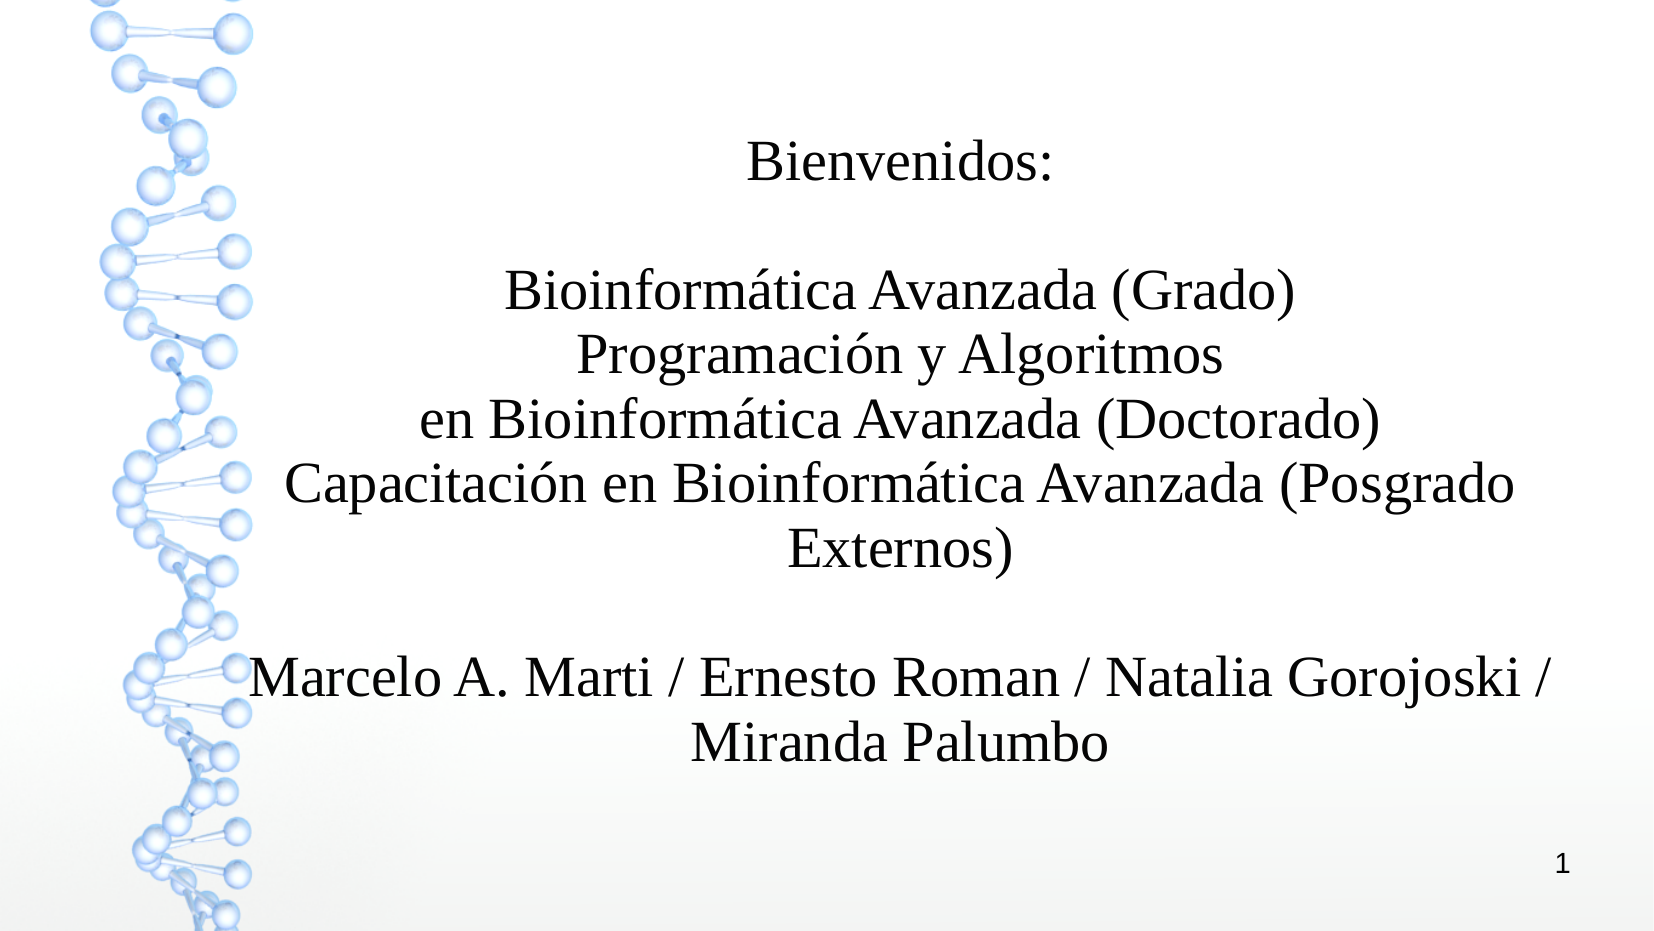

# Bienvenidos: Bioinformática Avanzada (Grado) Programación y Algoritmos
en Bioinformática Avanzada (Doctorado)
Capacitación en Bioinformática Avanzada (Posgrado Externos)
Marcelo A. Marti / Ernesto Roman / Natalia Gorojoski / Miranda Palumbo
1